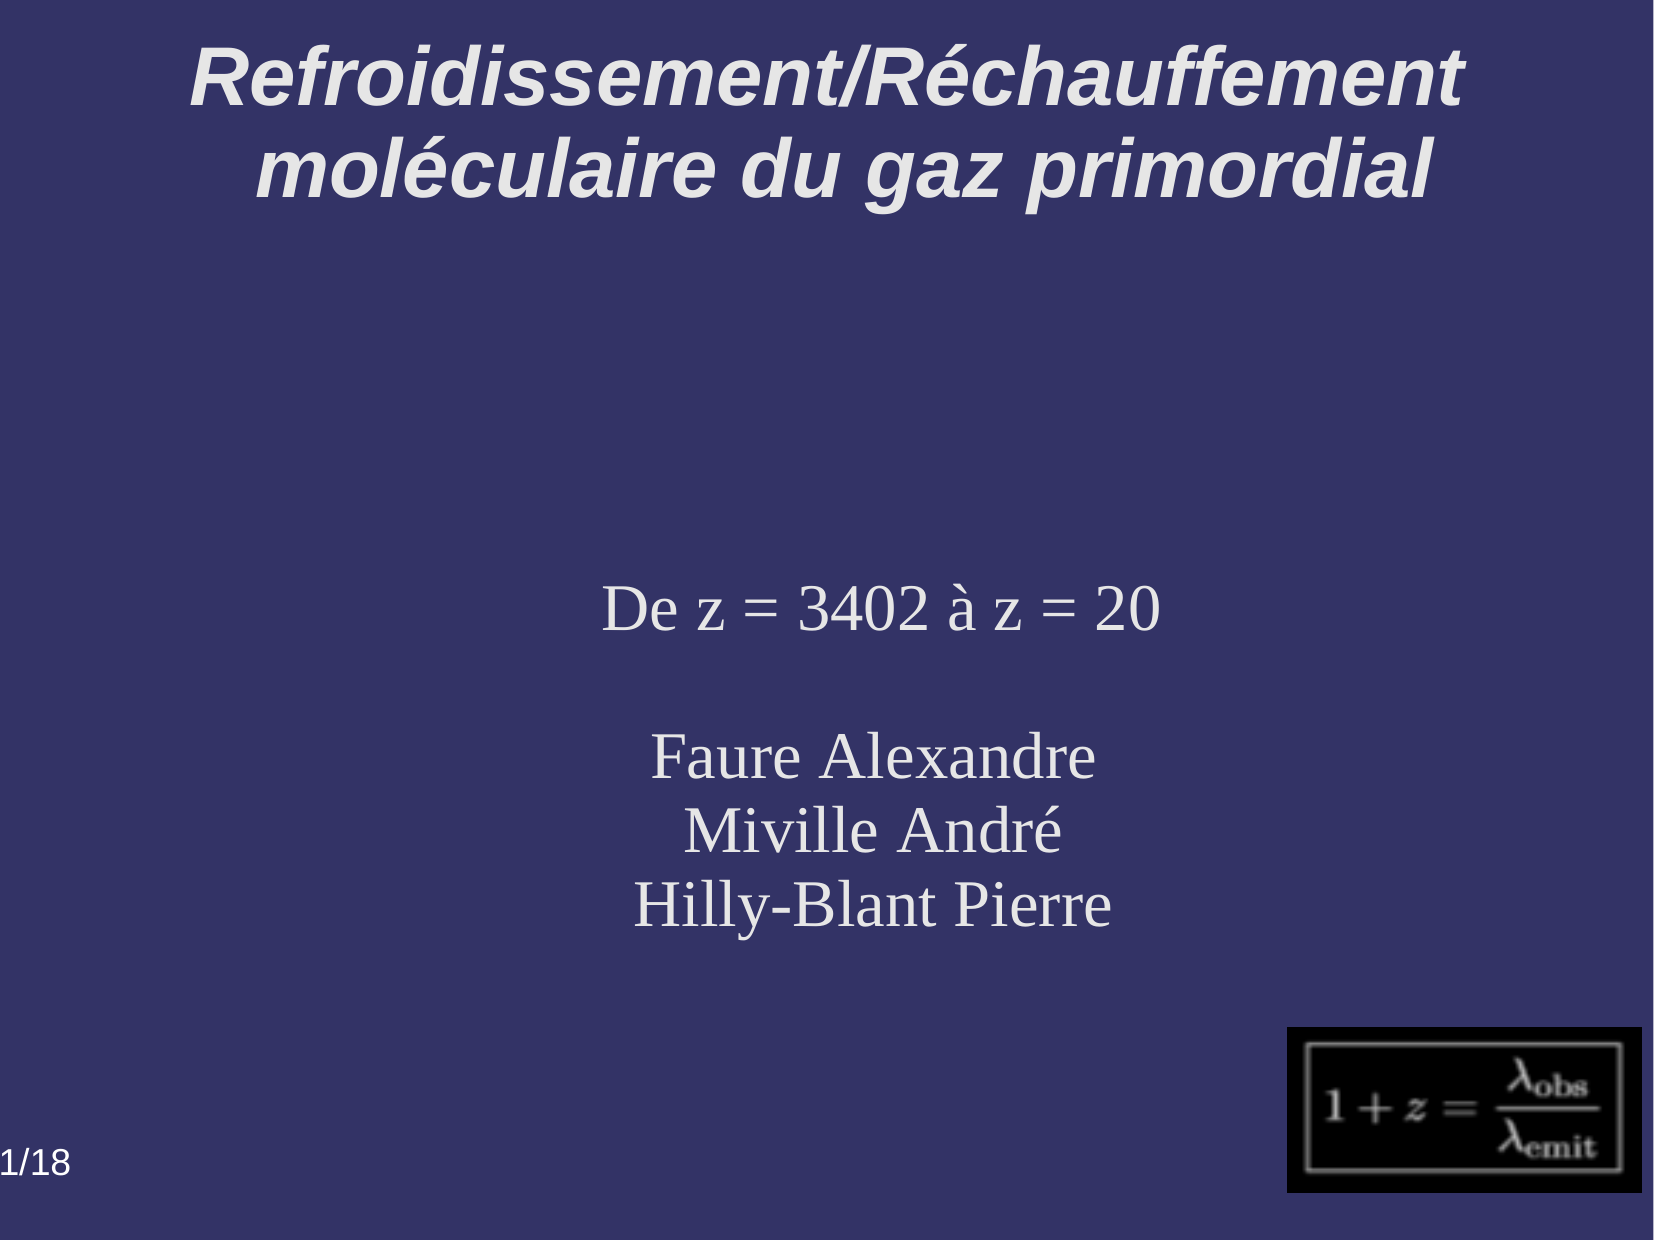

# Refroidissement/Réchauffement moléculaire du gaz primordial
 De z = 3402 à z = 20
Faure Alexandre
Miville André
Hilly-Blant Pierre